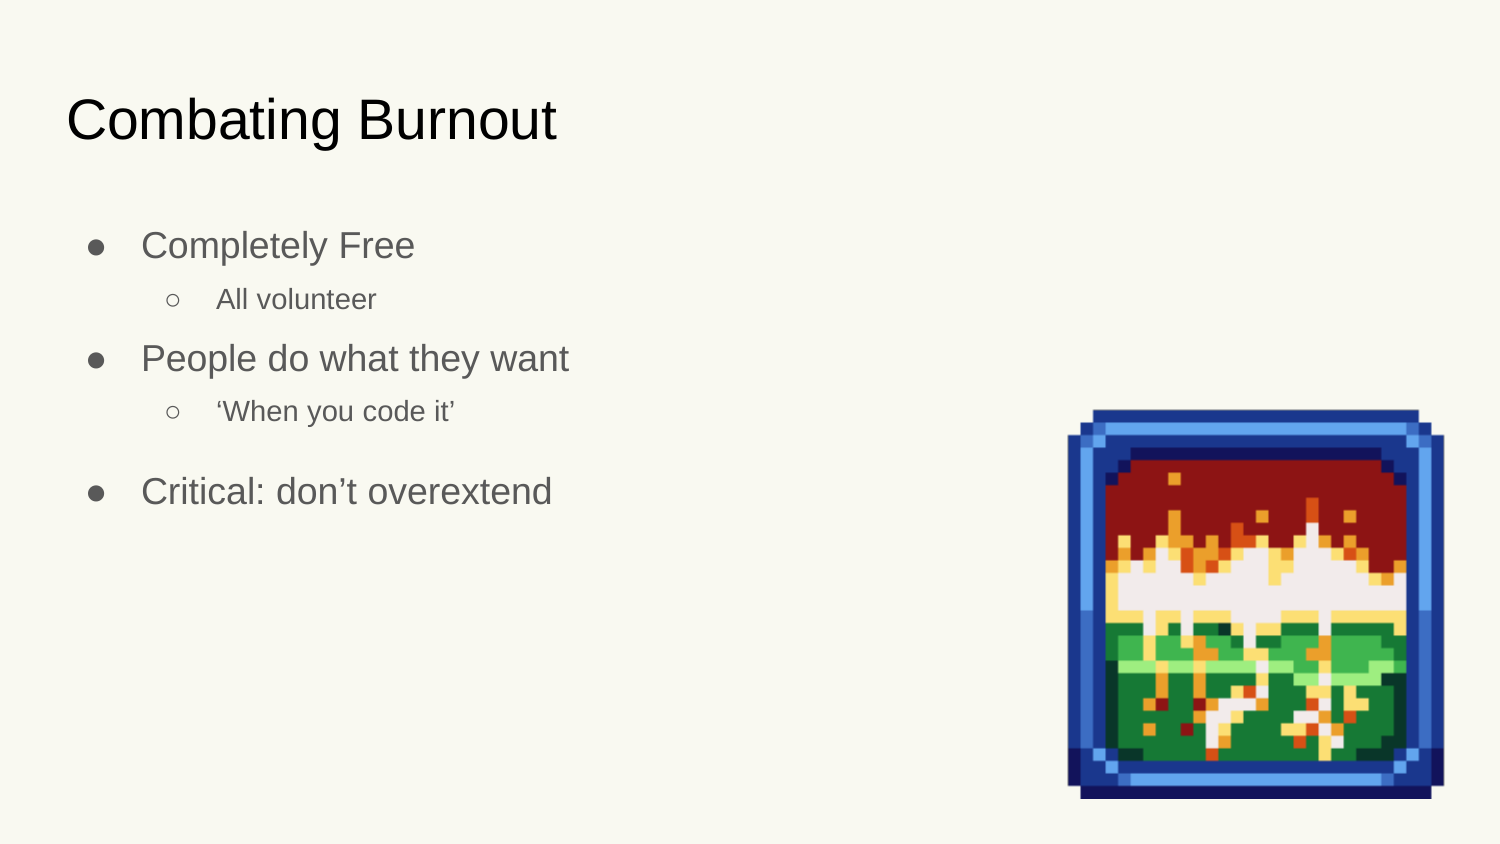

Combating Burnout
# Completely Free
All volunteer
People do what they want
‘When you code it’
Critical: don’t overextend